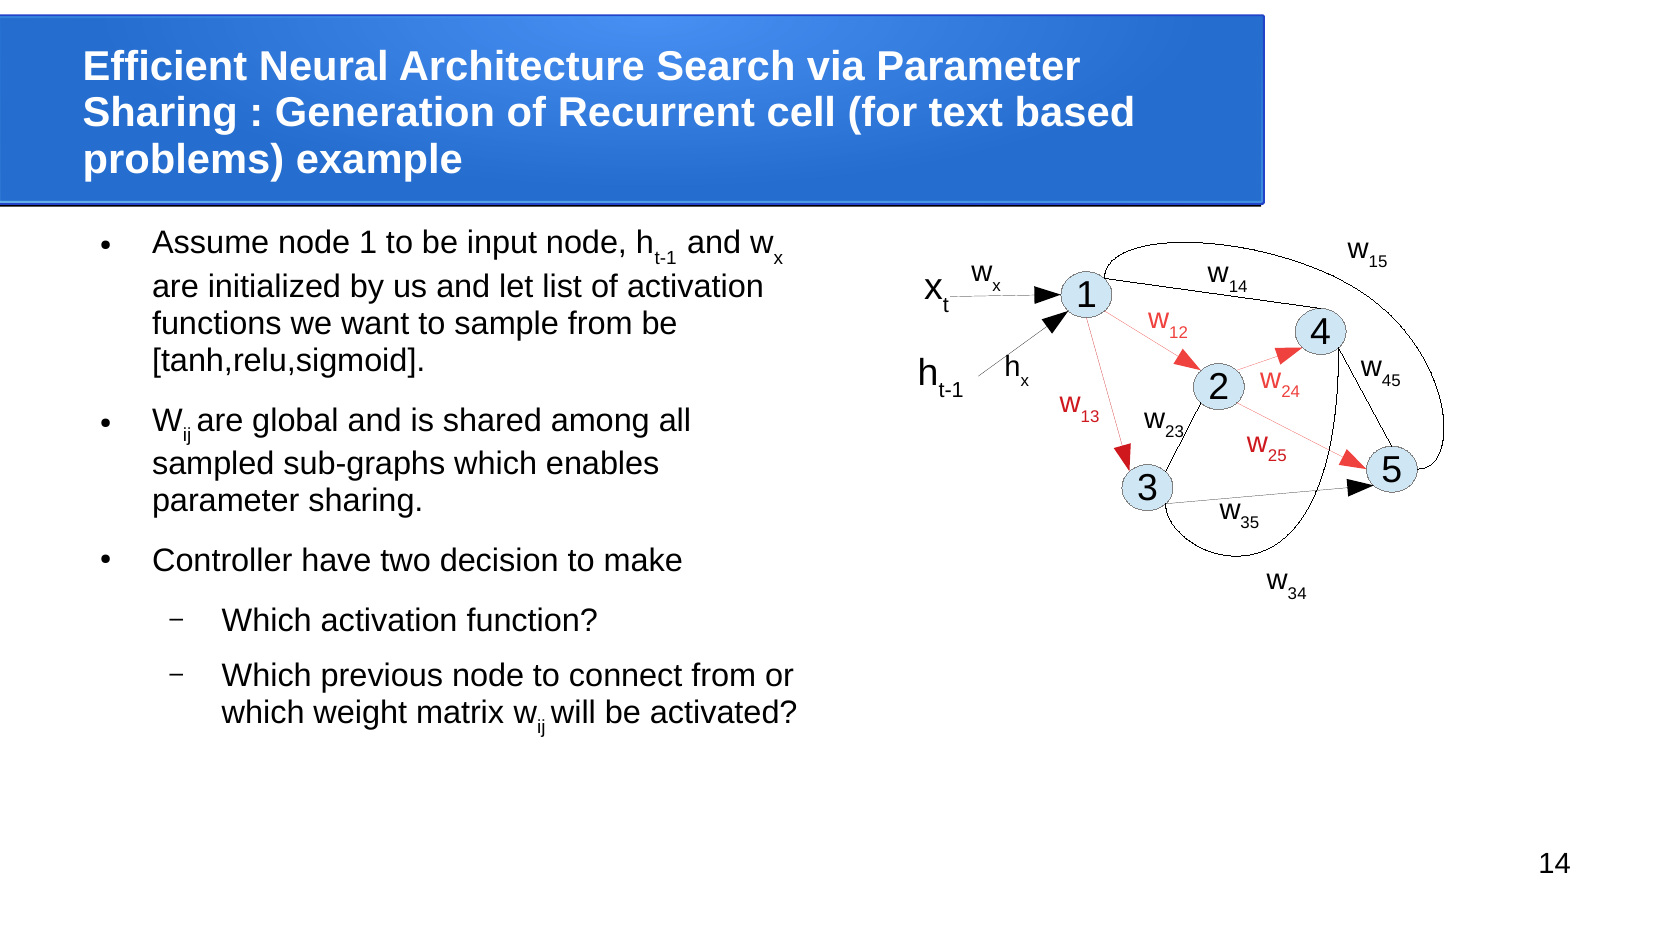

# Efficient Neural Architecture Search via Parameter Sharing : Generation of Recurrent cell (for text based problems) example
Assume node 1 to be input node, ht-1 and wx are initialized by us and let list of activation functions we want to sample from be [tanh,relu,sigmoid].
Wij are global and is shared among all sampled sub-graphs which enables parameter sharing.
Controller have two decision to make
Which activation function?
Which previous node to connect from or which weight matrix wij will be activated?
w15
wx
w14
xt
1
w12
4
hx
w45
ht-1
w24
2
w13
w23
w25
5
3
w35
w34
14